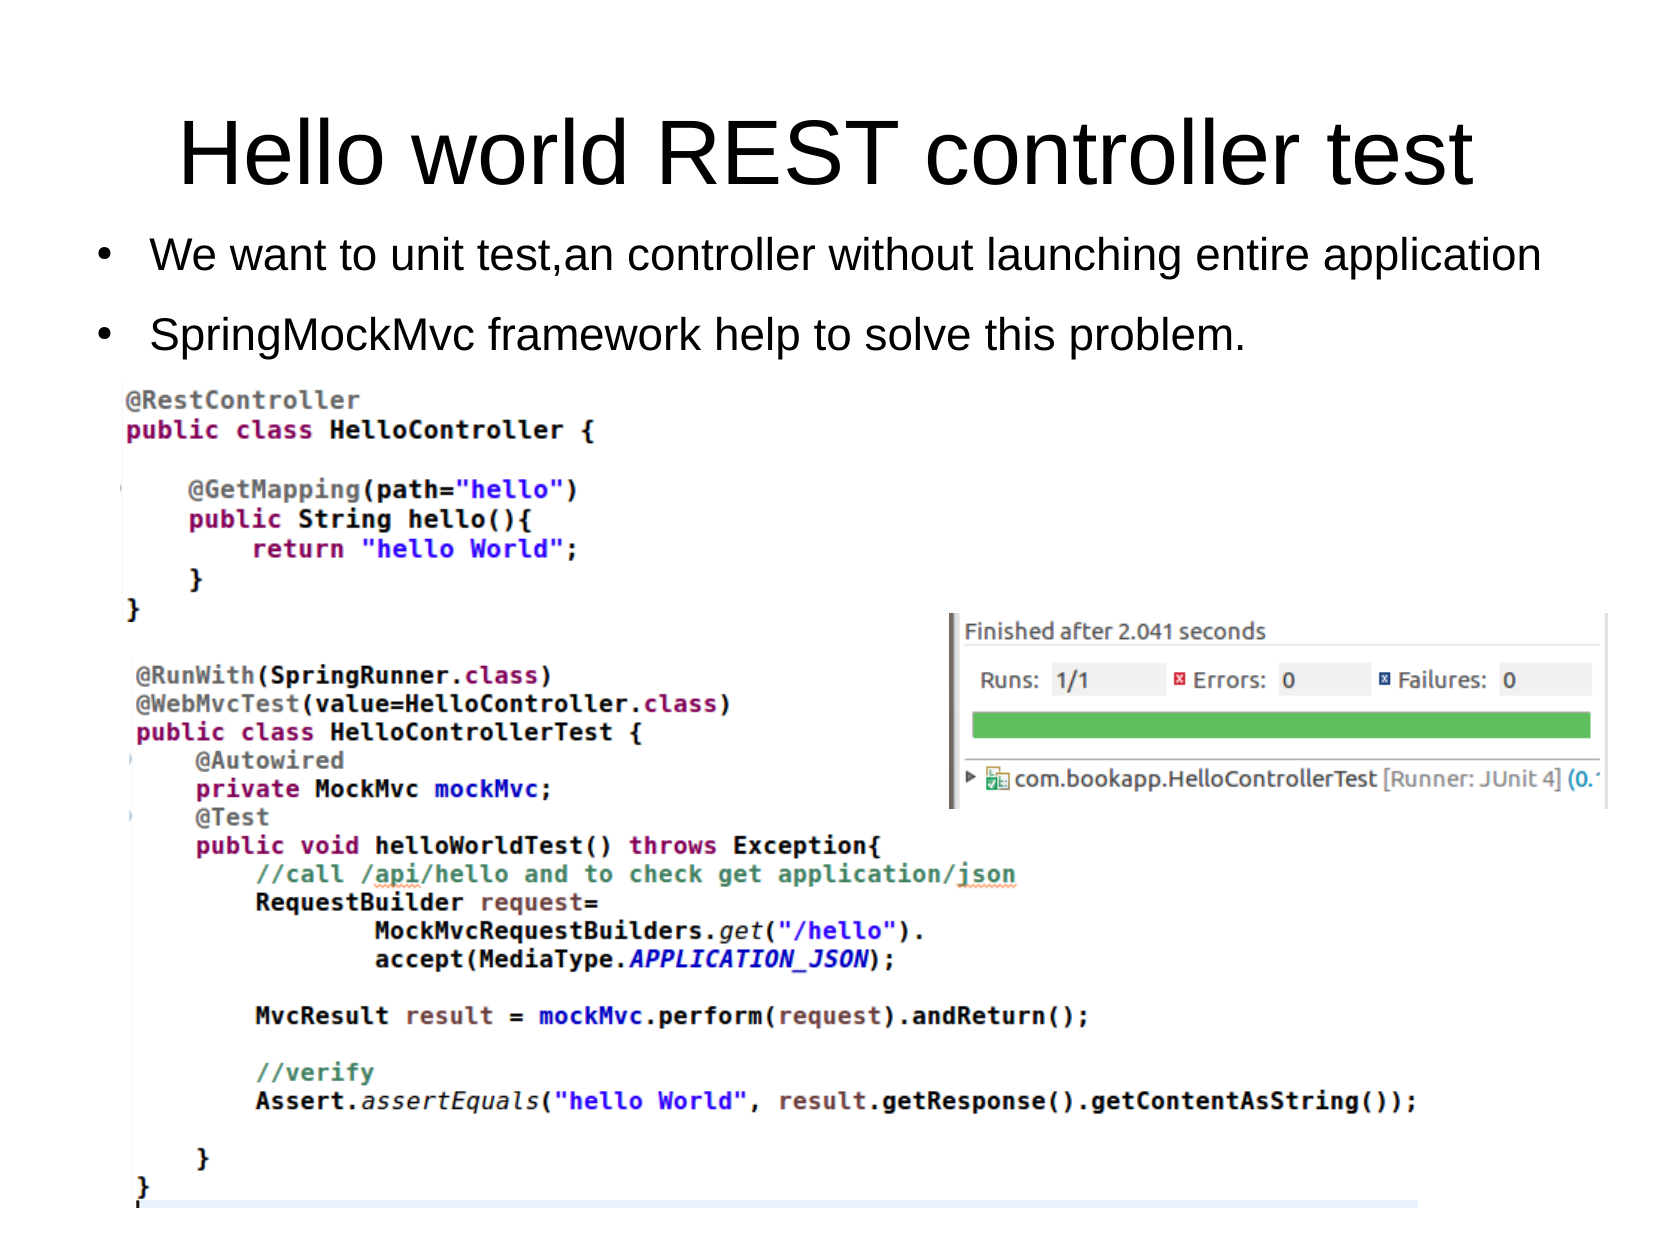

# Hello world REST controller test
We want to unit test,an controller without launching entire application
SpringMockMvc framework help to solve this problem.